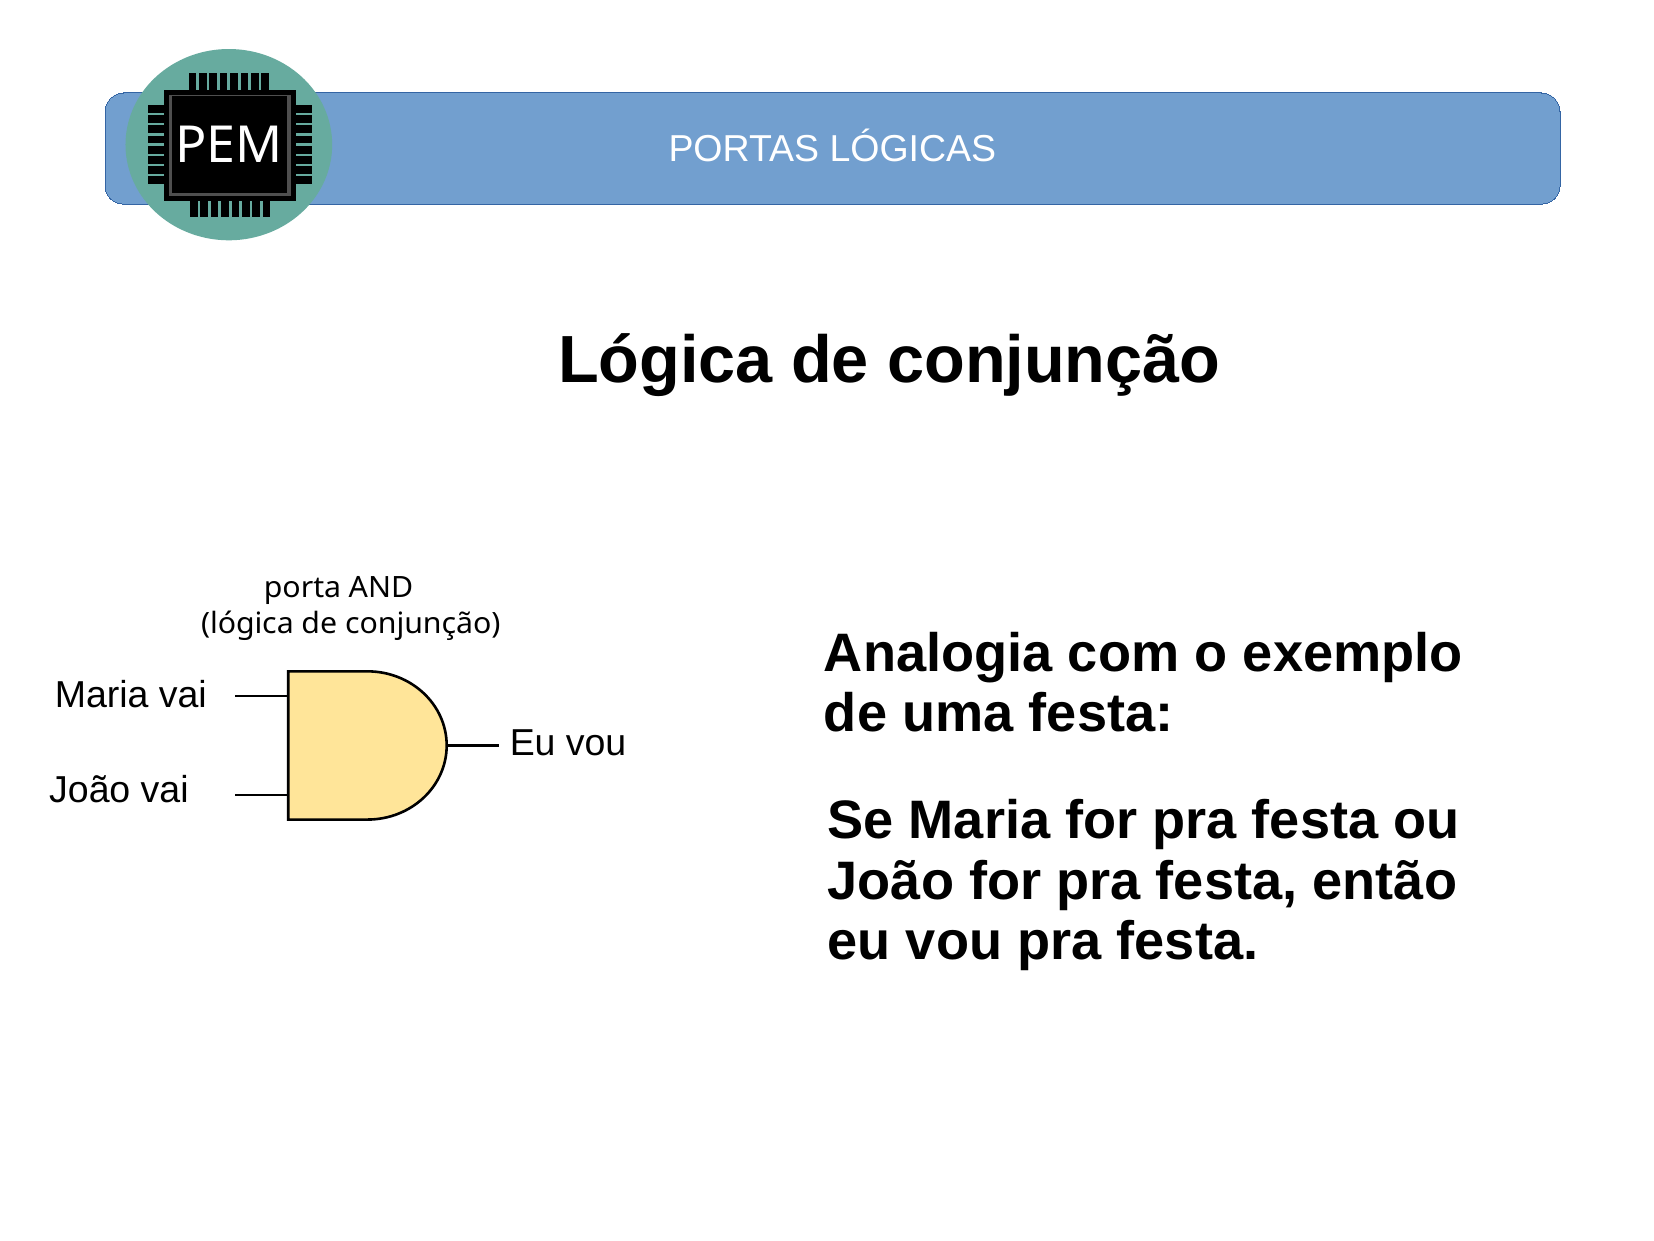

PORTAS LÓGICAS
Lógica de conjunção
Analogia com o exemplo
de uma festa:
Maria vai
Eu vou
João vai
Se Maria for pra festa ou João for pra festa, então eu vou pra festa.